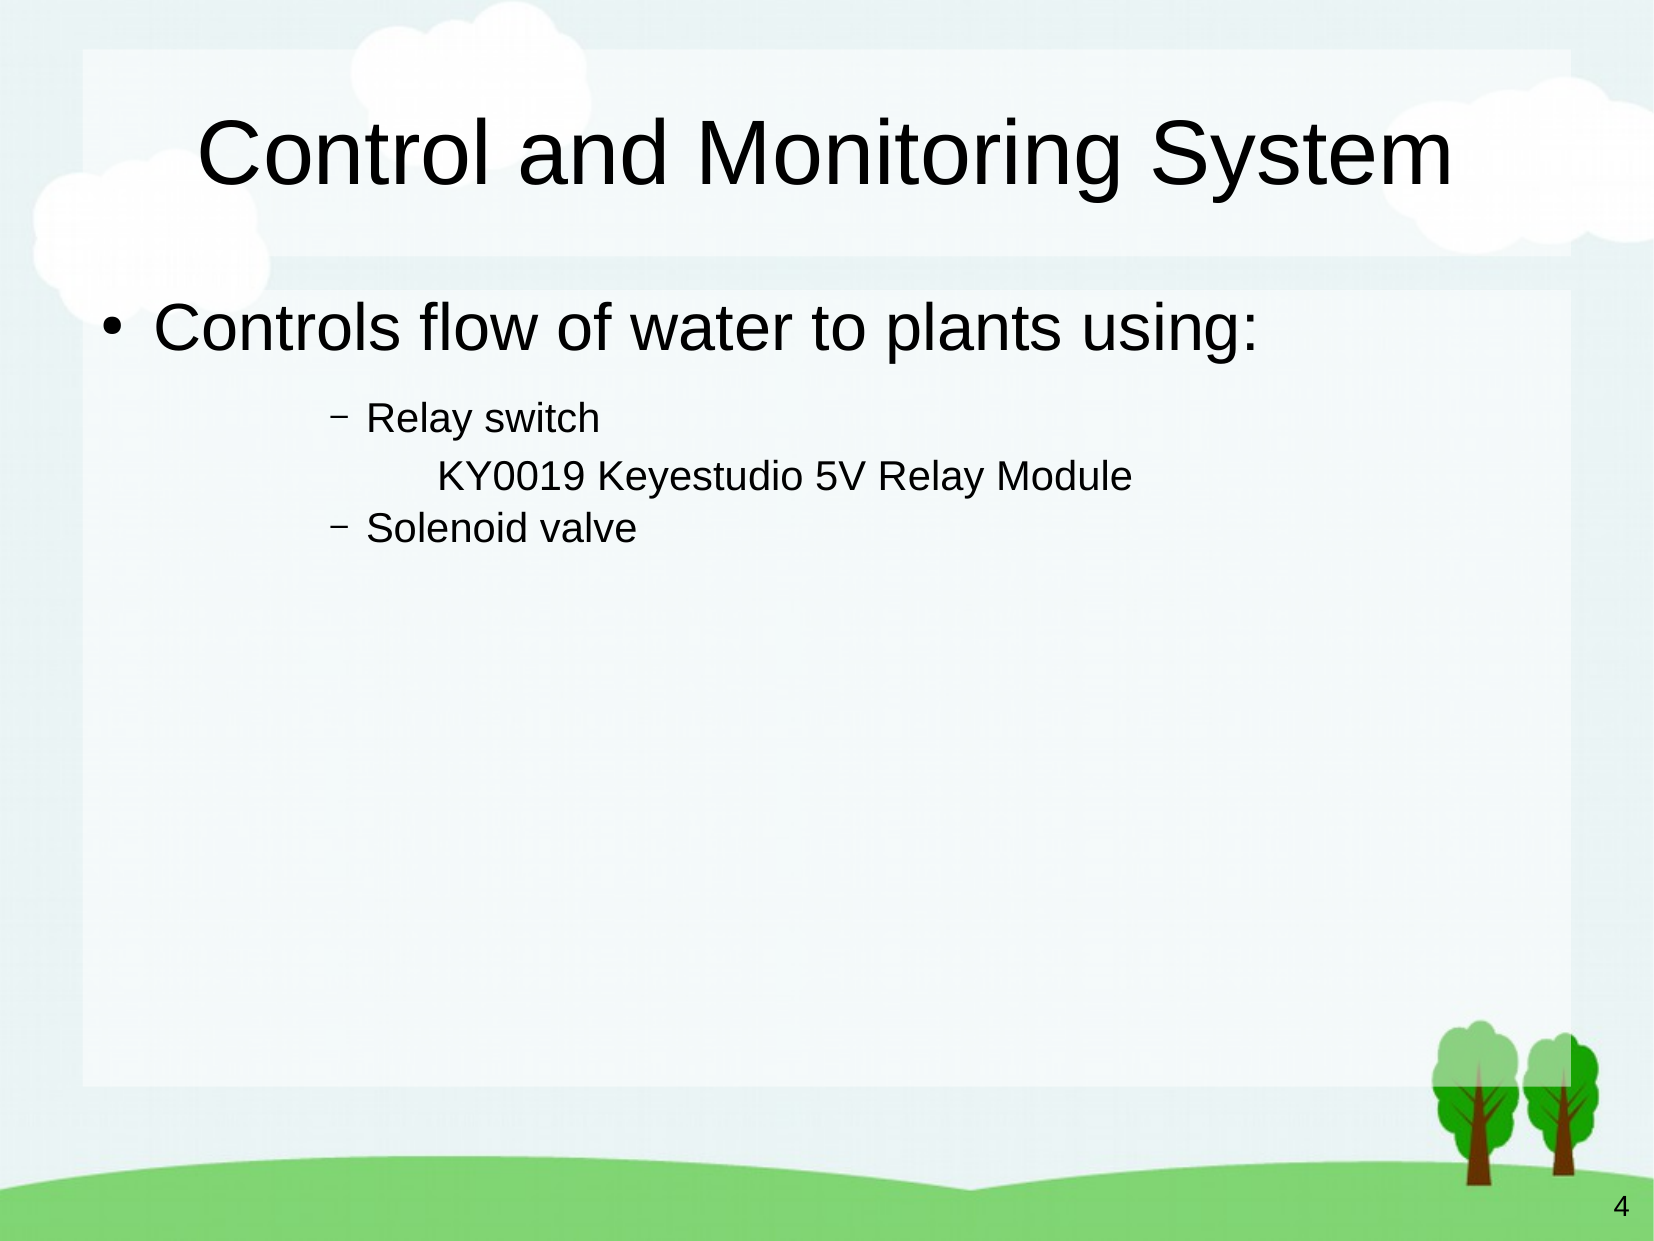

# Control and Monitoring System
Controls flow of water to plants using:
Relay switch
KY0019 Keyestudio 5V Relay Module
Solenoid valve
4